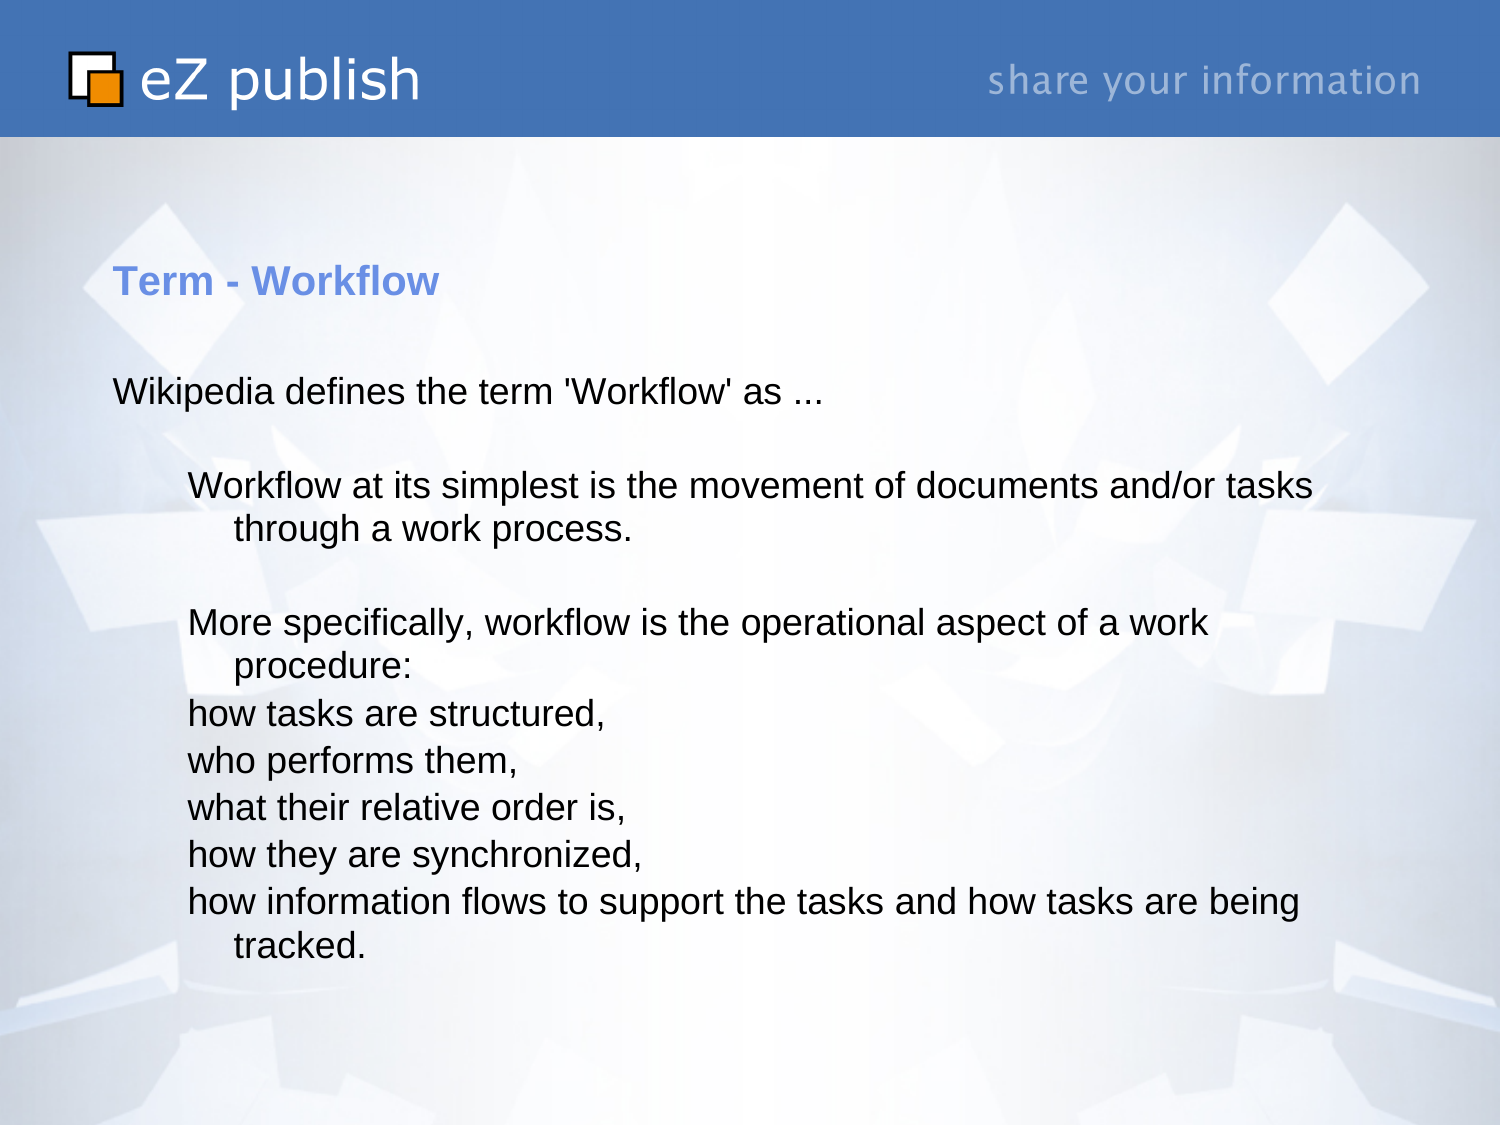

# Term - Workflow
Wikipedia defines the term 'Workflow' as ...
Workflow at its simplest is the movement of documents and/or tasks through a work process.
More specifically, workflow is the operational aspect of a work procedure:
how tasks are structured,
who performs them,
what their relative order is,
how they are synchronized,
how information flows to support the tasks and how tasks are being tracked.